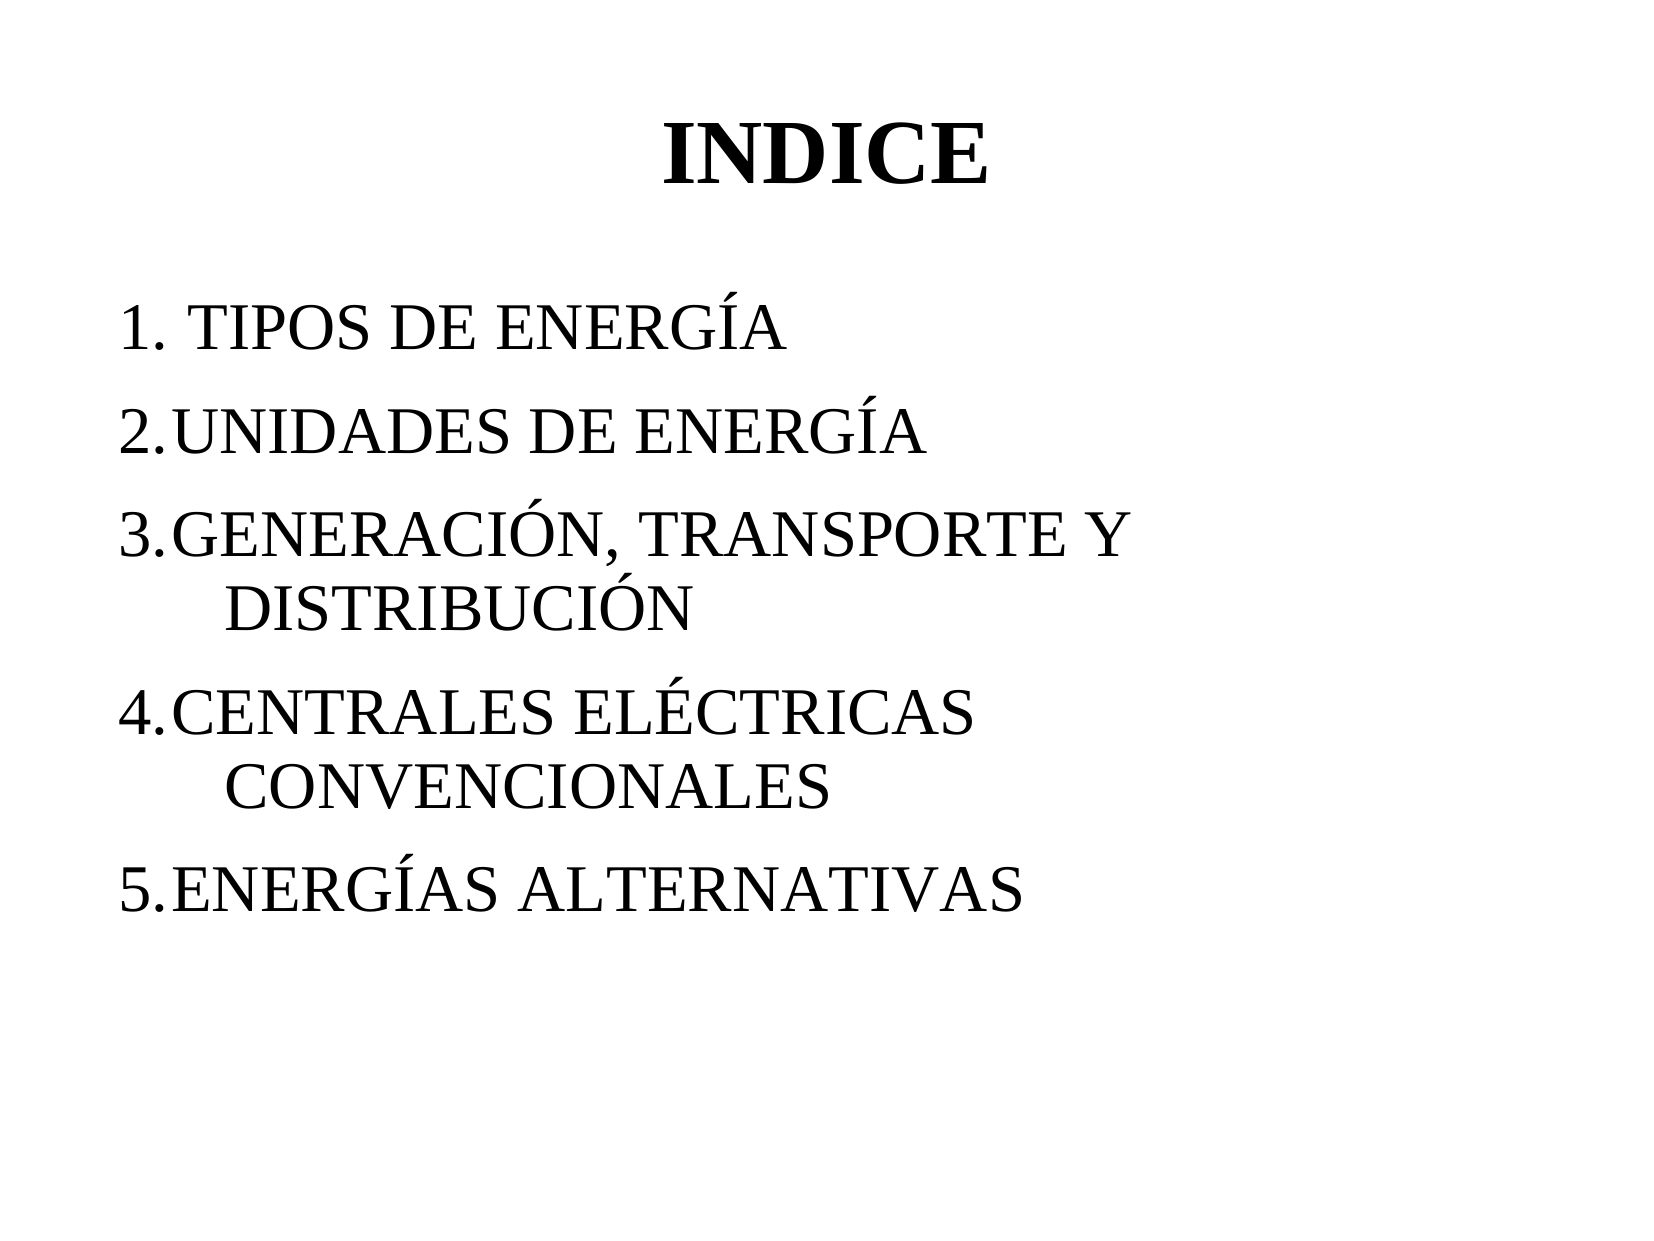

# INDICE
 TIPOS DE ENERGÍA
UNIDADES DE ENERGÍA
GENERACIÓN, TRANSPORTE Y DISTRIBUCIÓN
CENTRALES ELÉCTRICAS CONVENCIONALES
ENERGÍAS ALTERNATIVAS